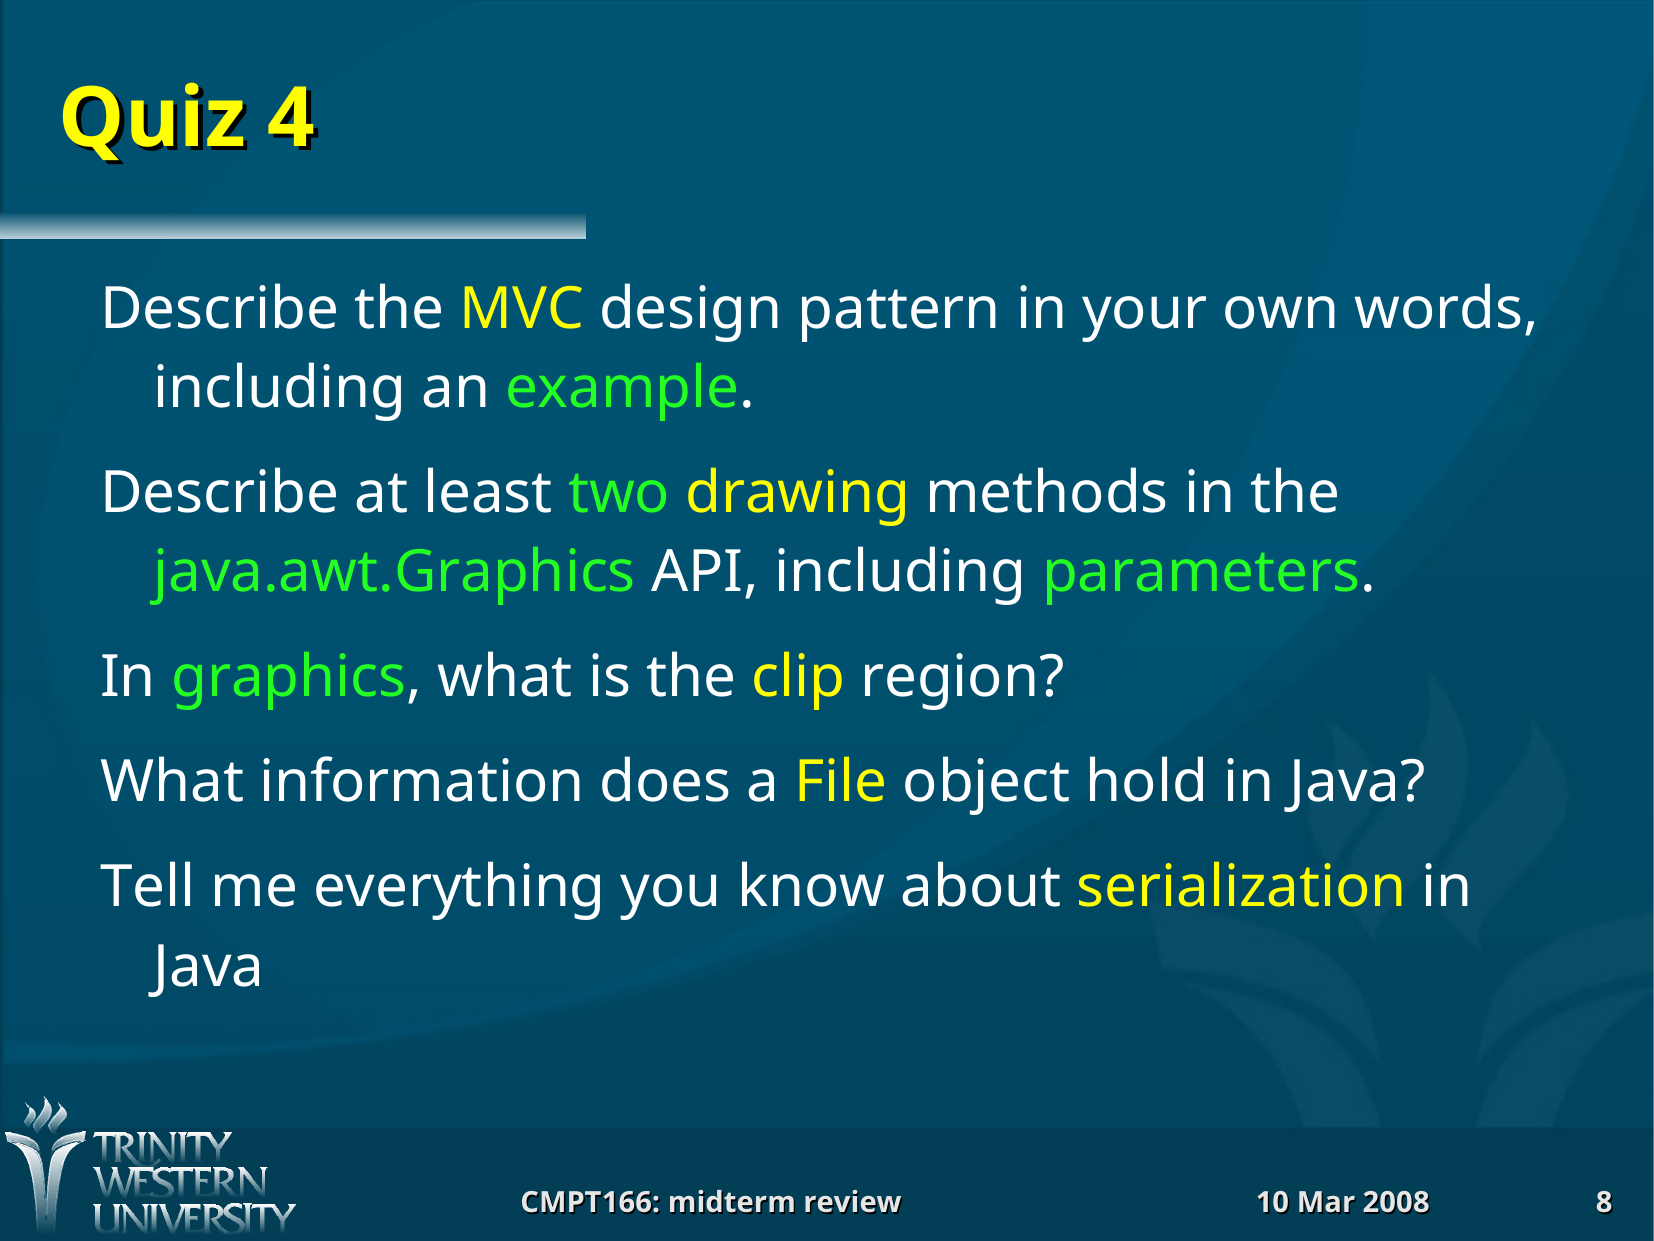

# Quiz 4
Describe the MVC design pattern in your own words, including an example.
Describe at least two drawing methods in the java.awt.Graphics API, including parameters.
In graphics, what is the clip region?
What information does a File object hold in Java?
Tell me everything you know about serialization in Java
CMPT166: midterm review
10 Mar 2008
8